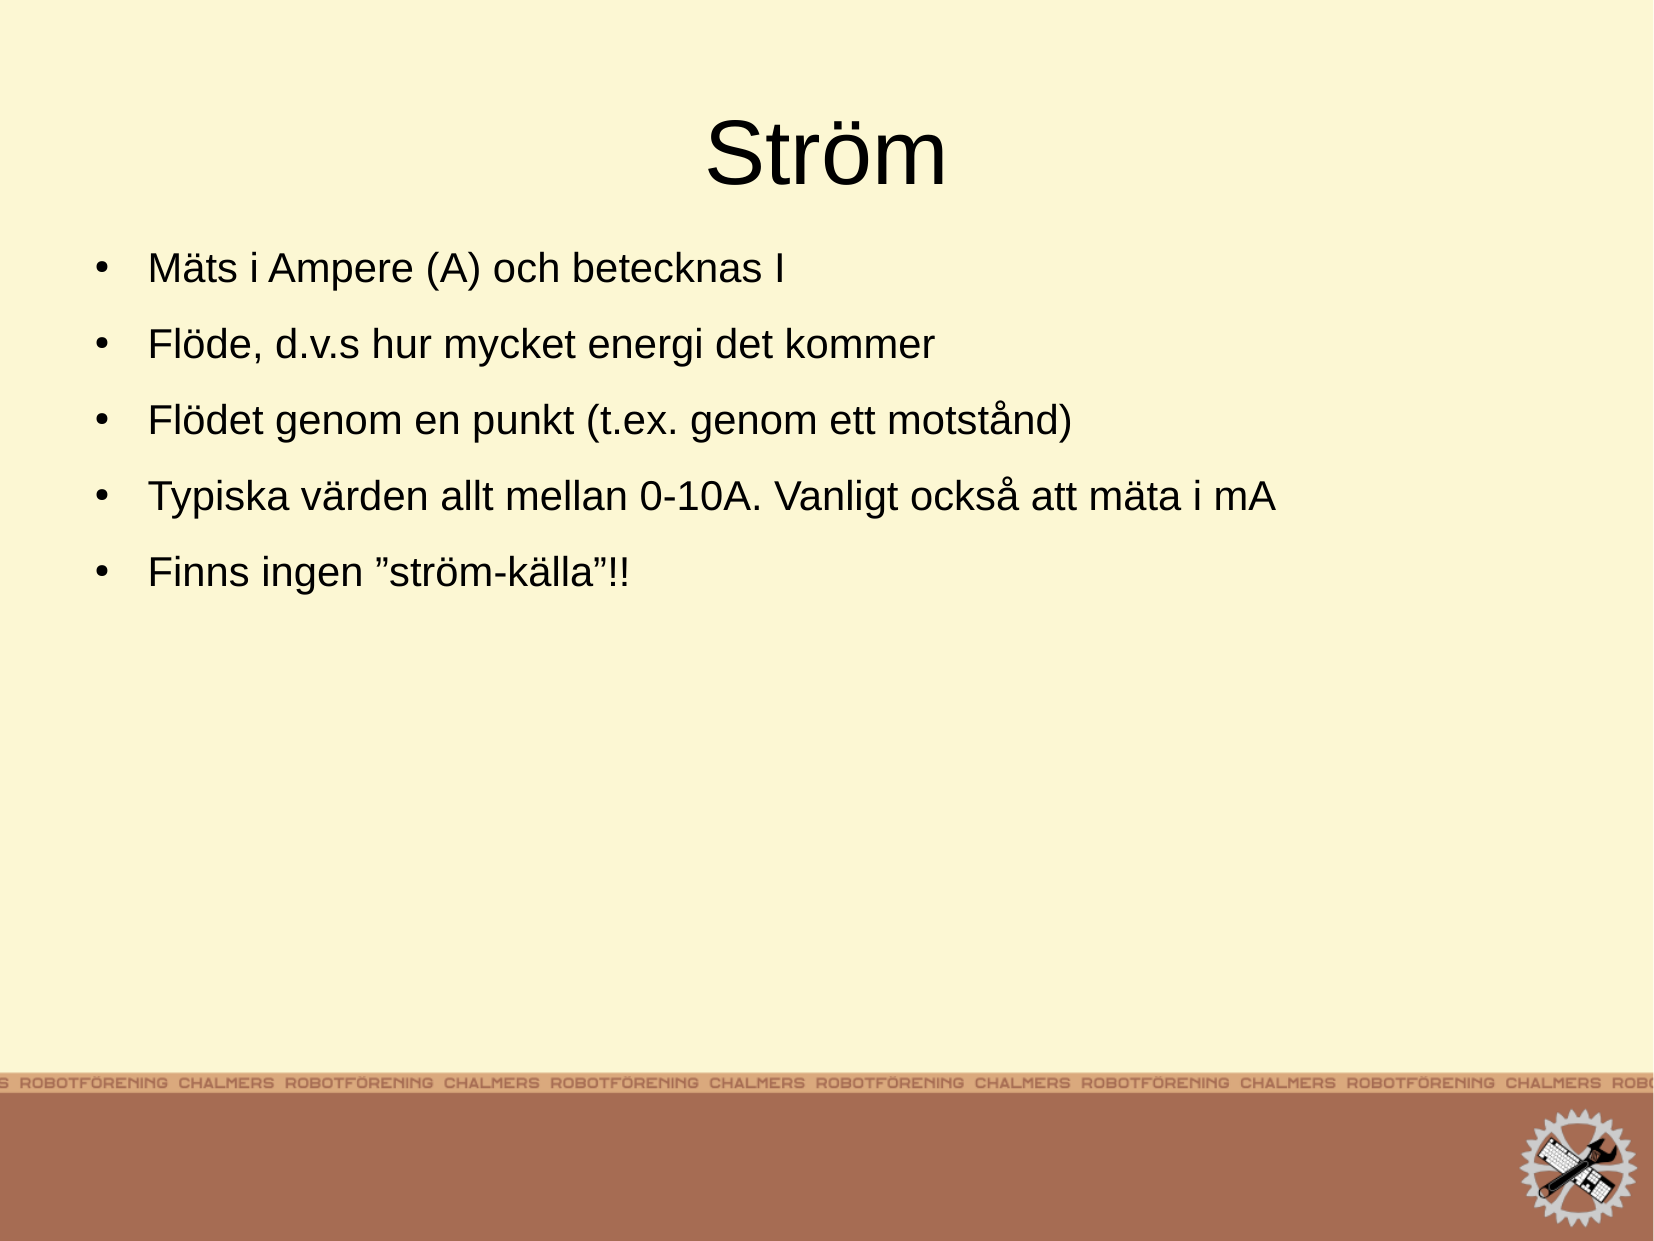

# Ström
Mäts i Ampere (A) och betecknas I
Flöde, d.v.s hur mycket energi det kommer
Flödet genom en punkt (t.ex. genom ett motstånd)
Typiska värden allt mellan 0-10A. Vanligt också att mäta i mA
Finns ingen ”ström-källa”!!